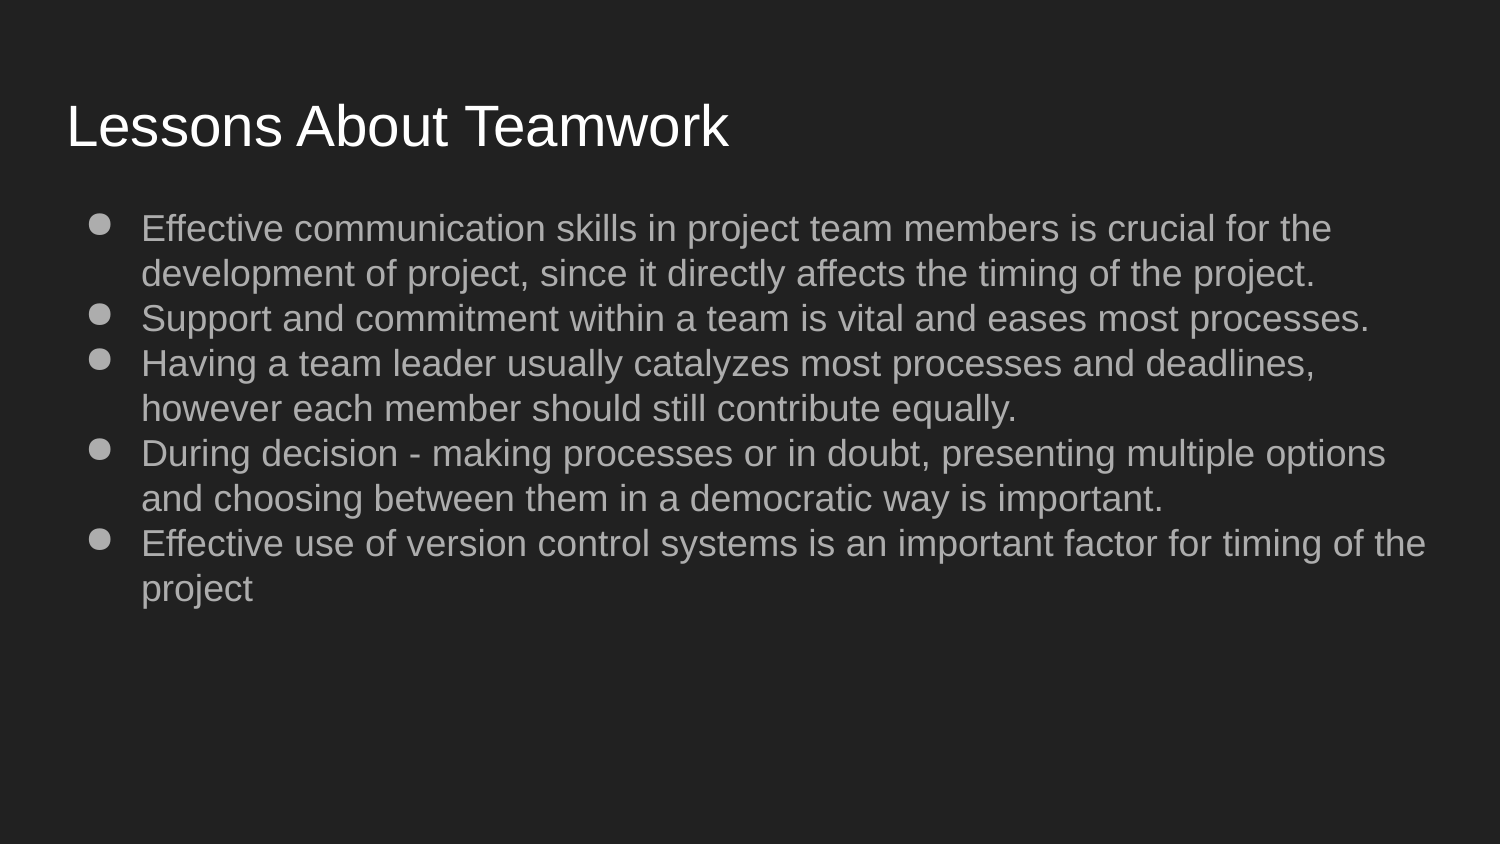

# Lessons About Teamwork
Effective communication skills in project team members is crucial for the development of project, since it directly affects the timing of the project.
Support and commitment within a team is vital and eases most processes.
Having a team leader usually catalyzes most processes and deadlines, however each member should still contribute equally.
During decision - making processes or in doubt, presenting multiple options and choosing between them in a democratic way is important.
Effective use of version control systems is an important factor for timing of the project